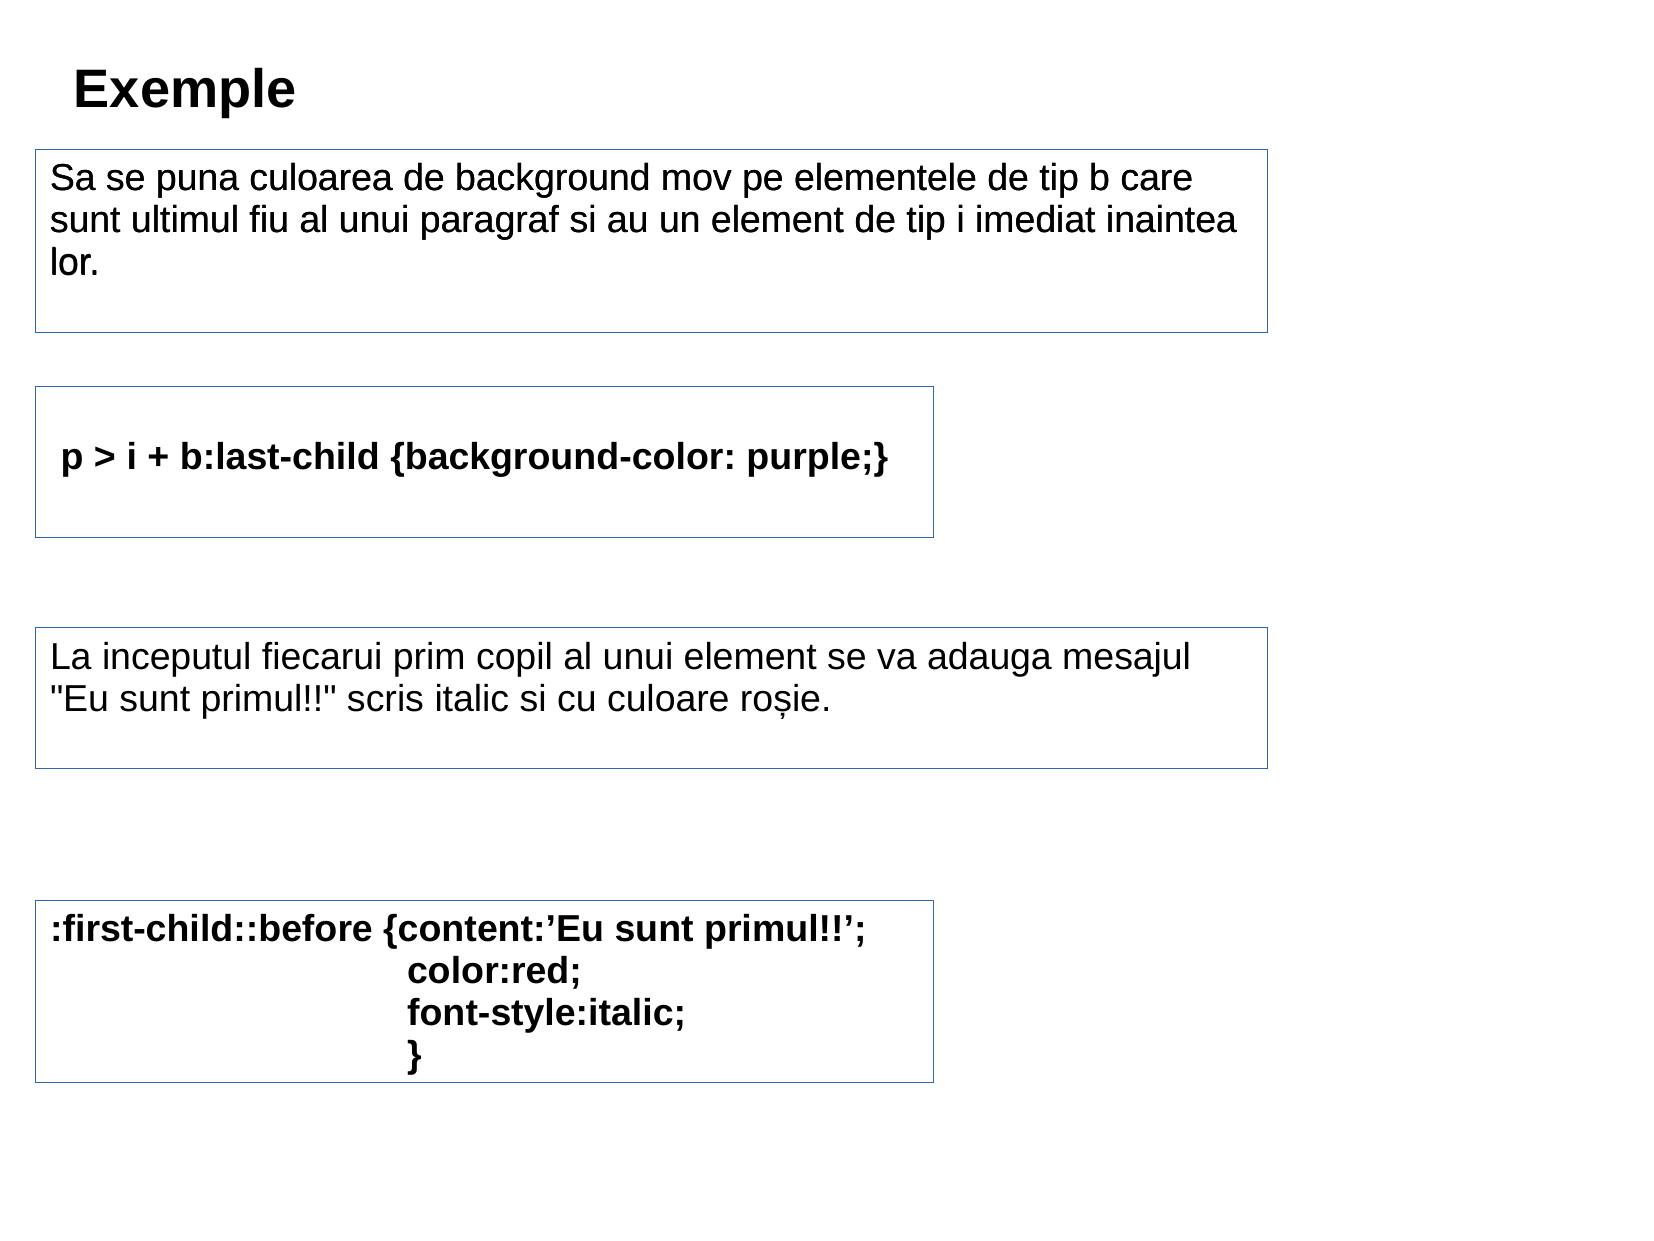

Exemple
Sa se puna culoarea de background mov pe elementele de tip b care sunt ultimul fiu al unui paragraf si au un element de tip i imediat inaintea lor.
Sa se puna culoarea de background mov pe elementele de tip b care sunt ultimul fiu al unui paragraf si au un element de tip i imediat inaintea lor.
 p > i + b:last-child {background-color: purple;}
La inceputul fiecarui prim copil al unui element se va adauga mesajul "Eu sunt primul!!" scris italic si cu culoare roșie.
:first-child::before {content:’Eu sunt primul!!’;
 color:red;
 font-style:italic;
 }